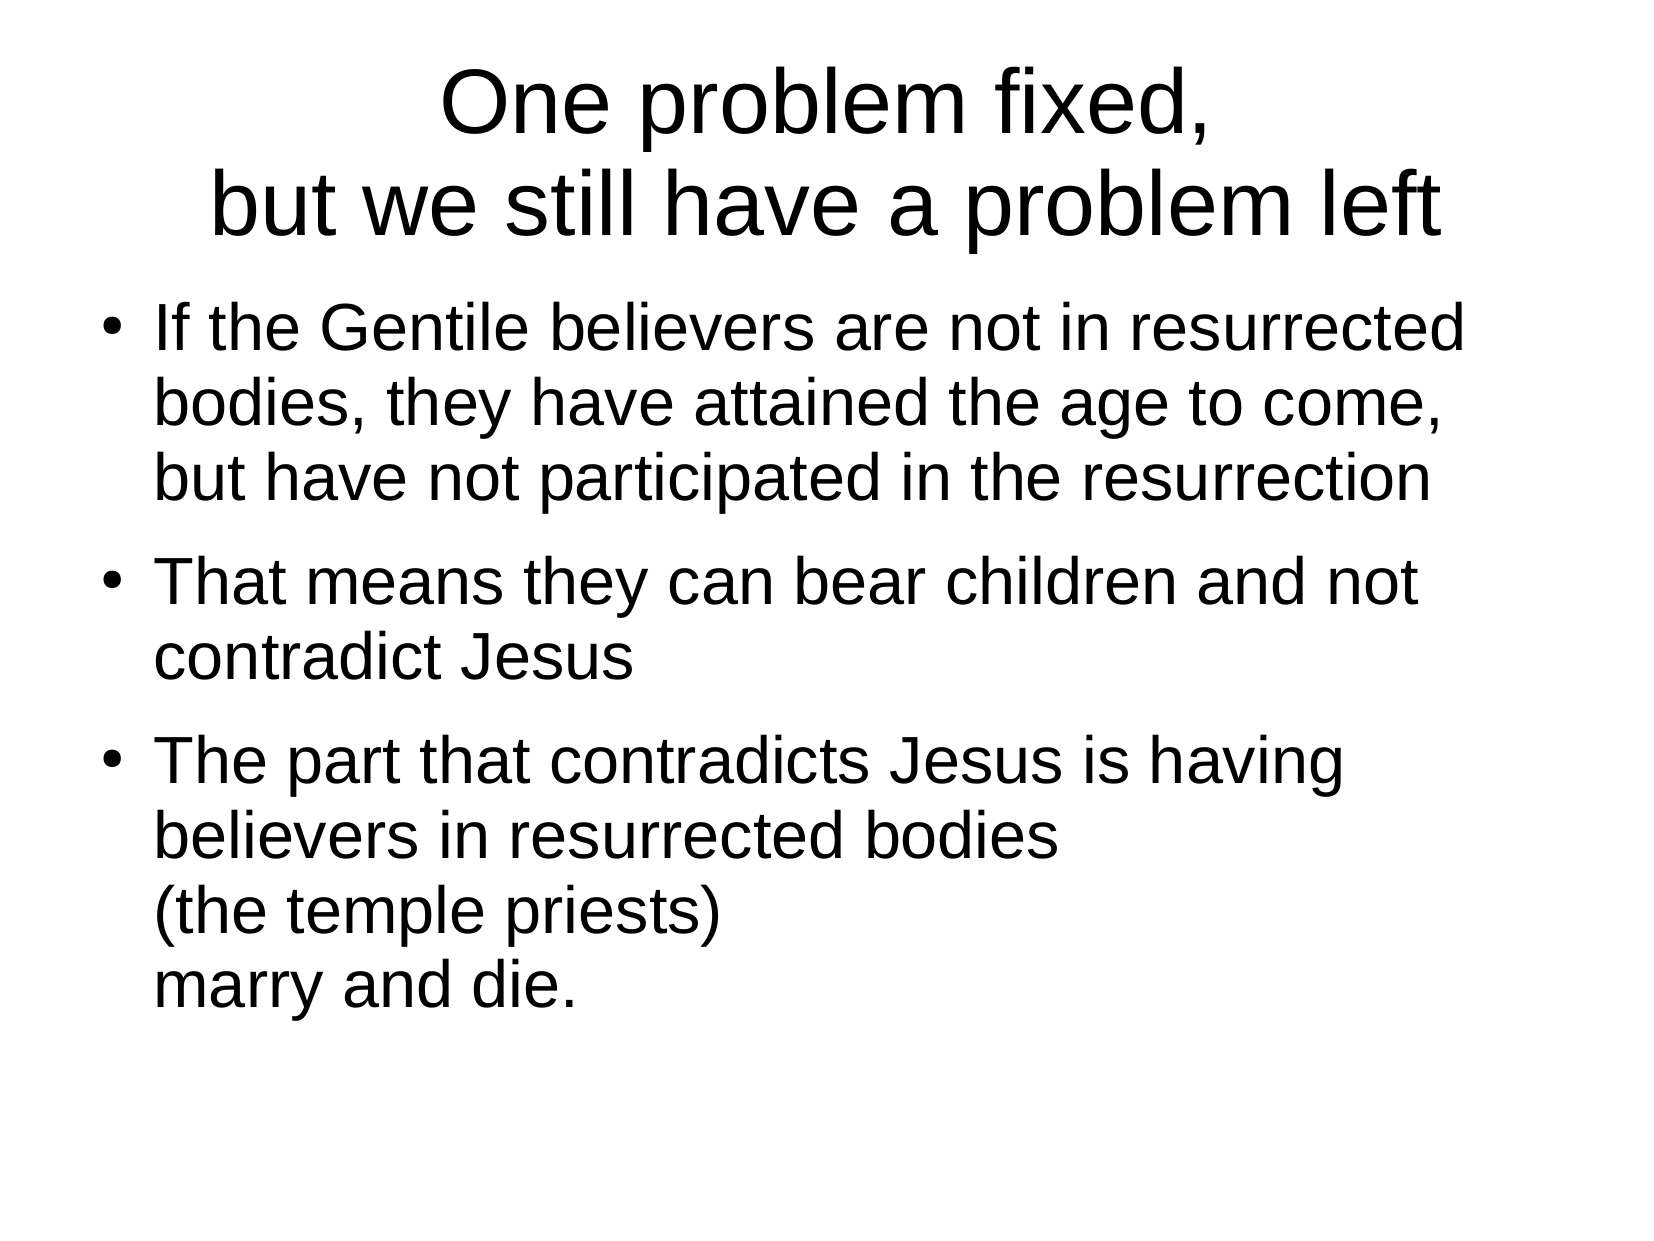

# One problem fixed, but we still have a problem left
If the Gentile believers are not in resurrected bodies, they have attained the age to come,
but have not participated in the resurrection
That means they can bear children and not contradict Jesus
The part that contradicts Jesus is having believers in resurrected bodies
(the temple priests)
marry and die.